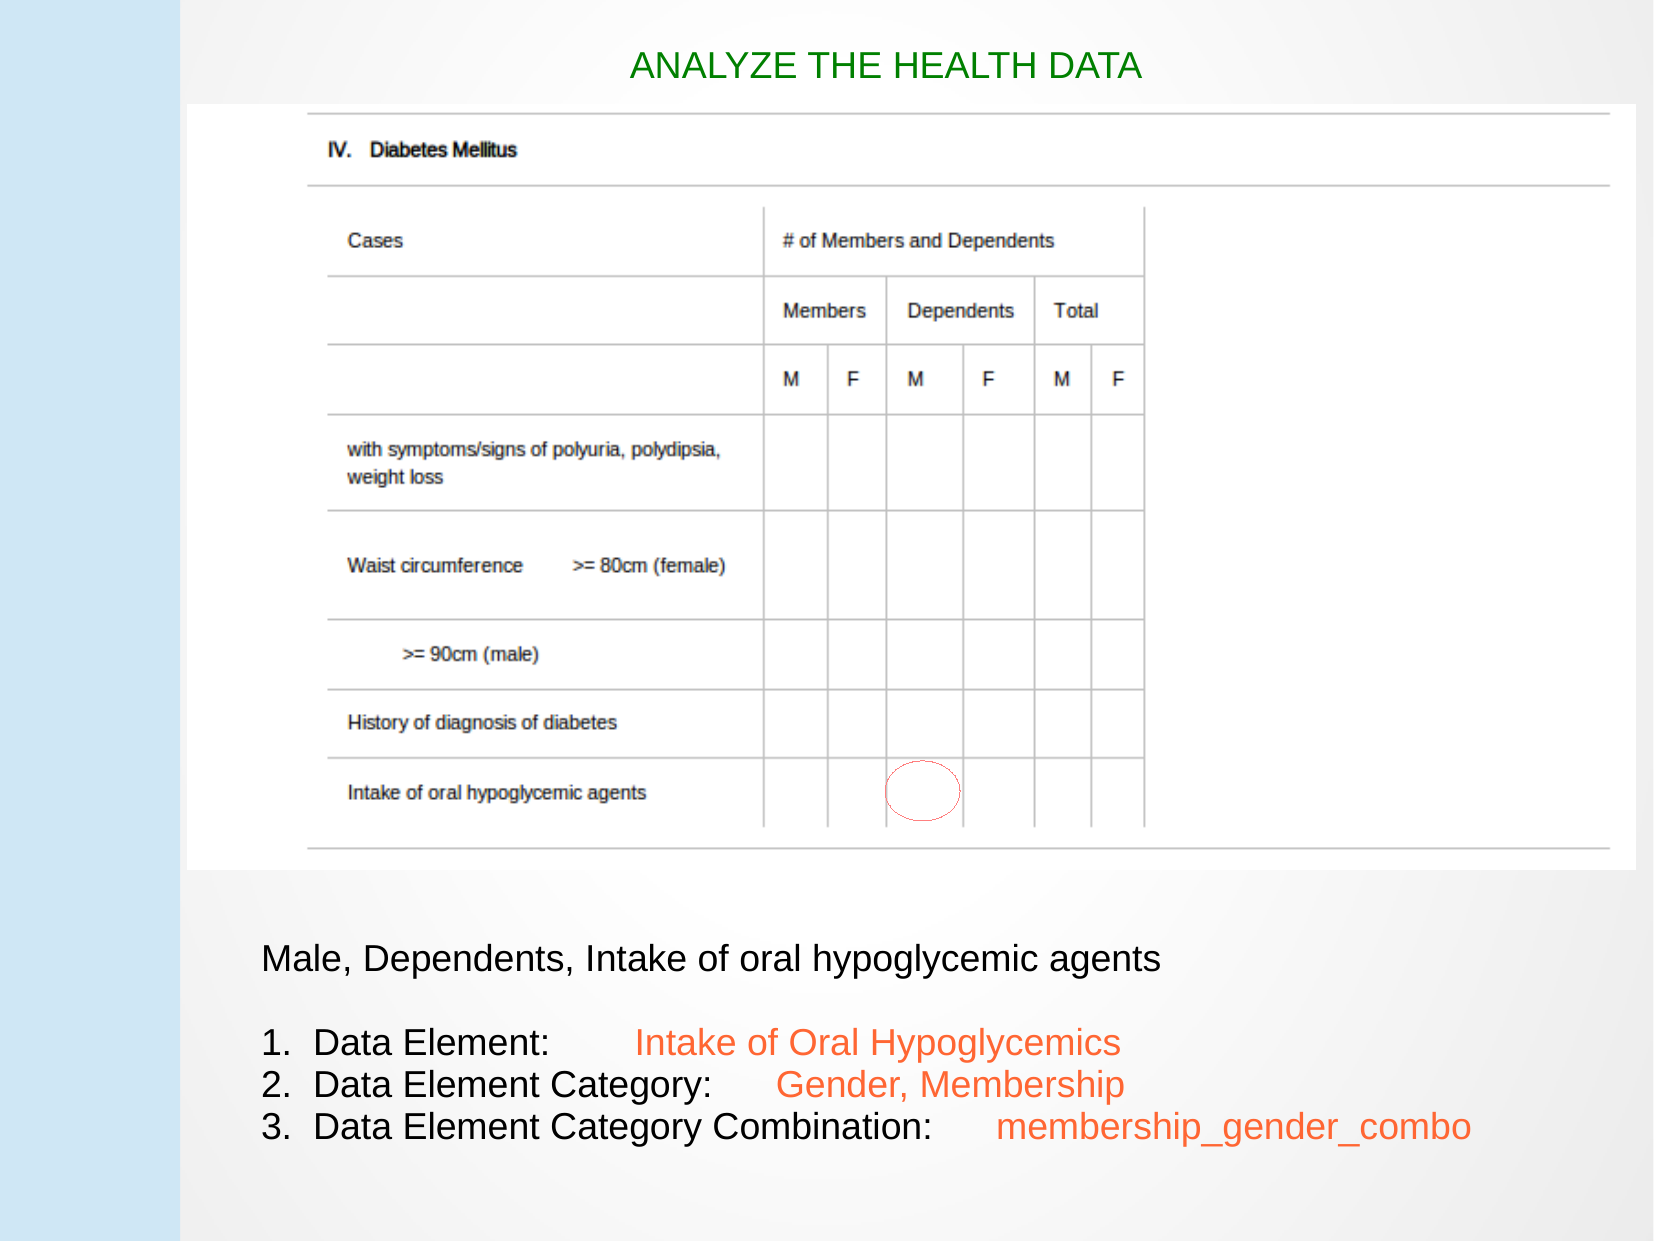

ANALYZE THE HEALTH DATA
Male, Dependents, Intake of oral hypoglycemic agents
1. Data Element: Intake of Oral Hypoglycemics
2. Data Element Category: Gender, Membership
3. Data Element Category Combination: membership_gender_combo